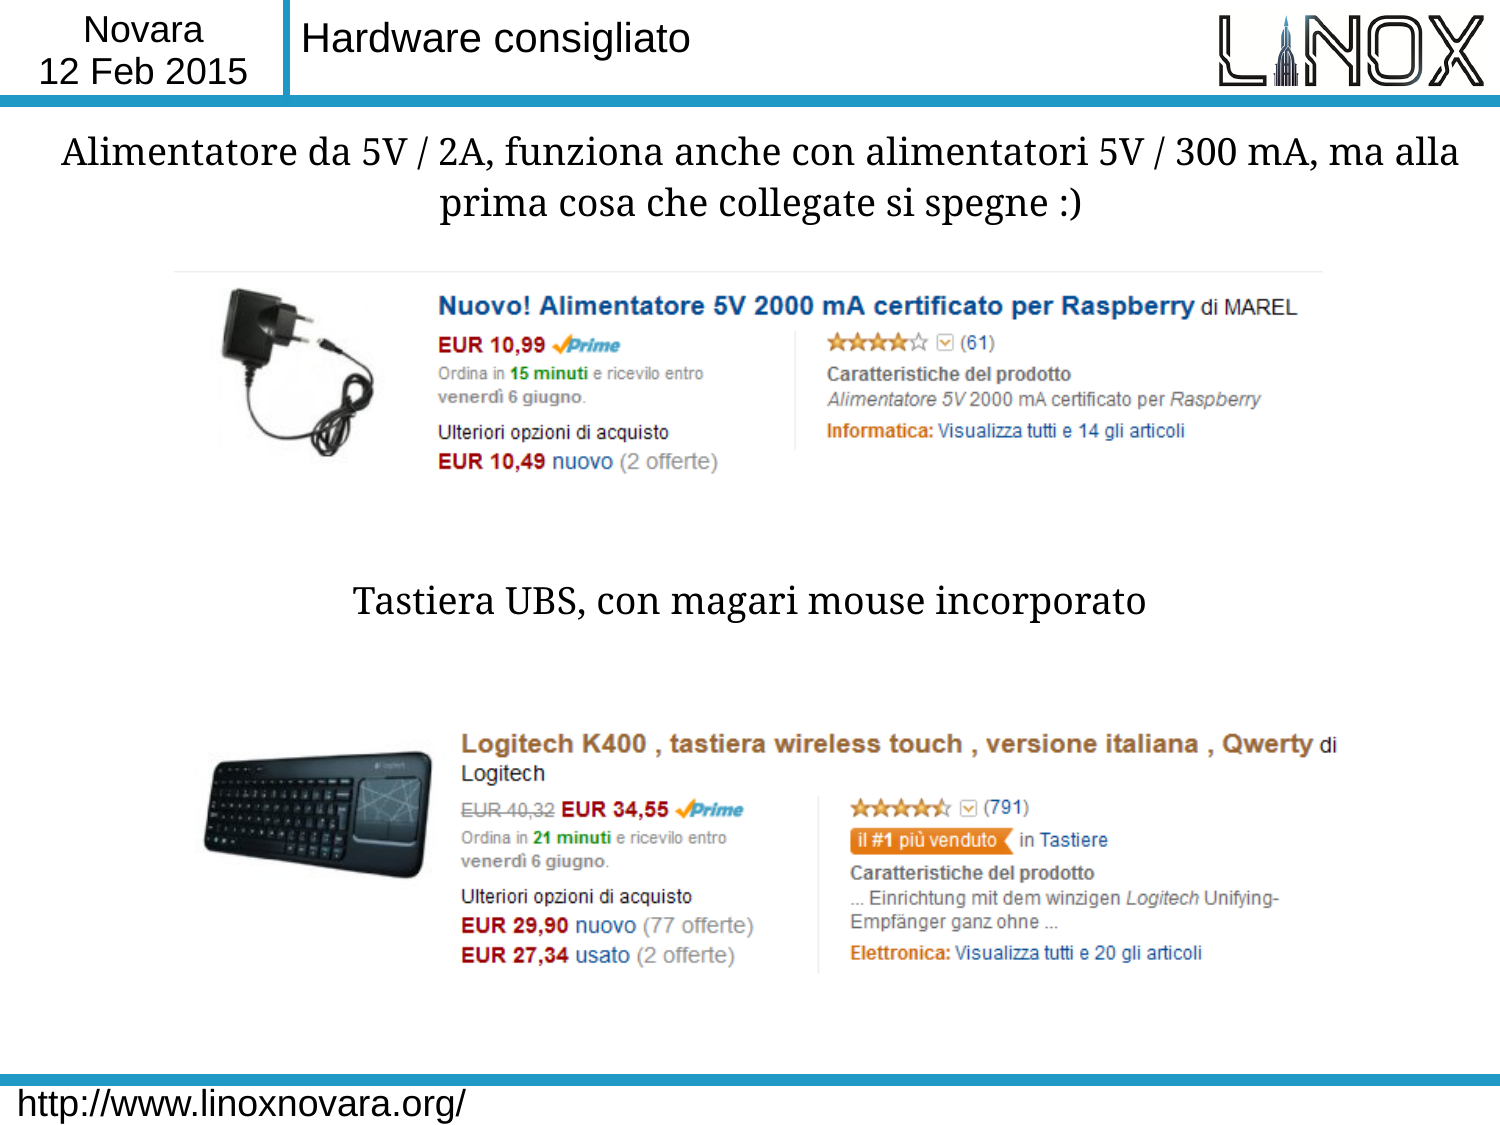

# Hardware consigliato
Alimentatore da 5V / 2A, funziona anche con alimentatori 5V / 300 mA, ma alla prima cosa che collegate si spegne :)
Tastiera UBS, con magari mouse incorporato